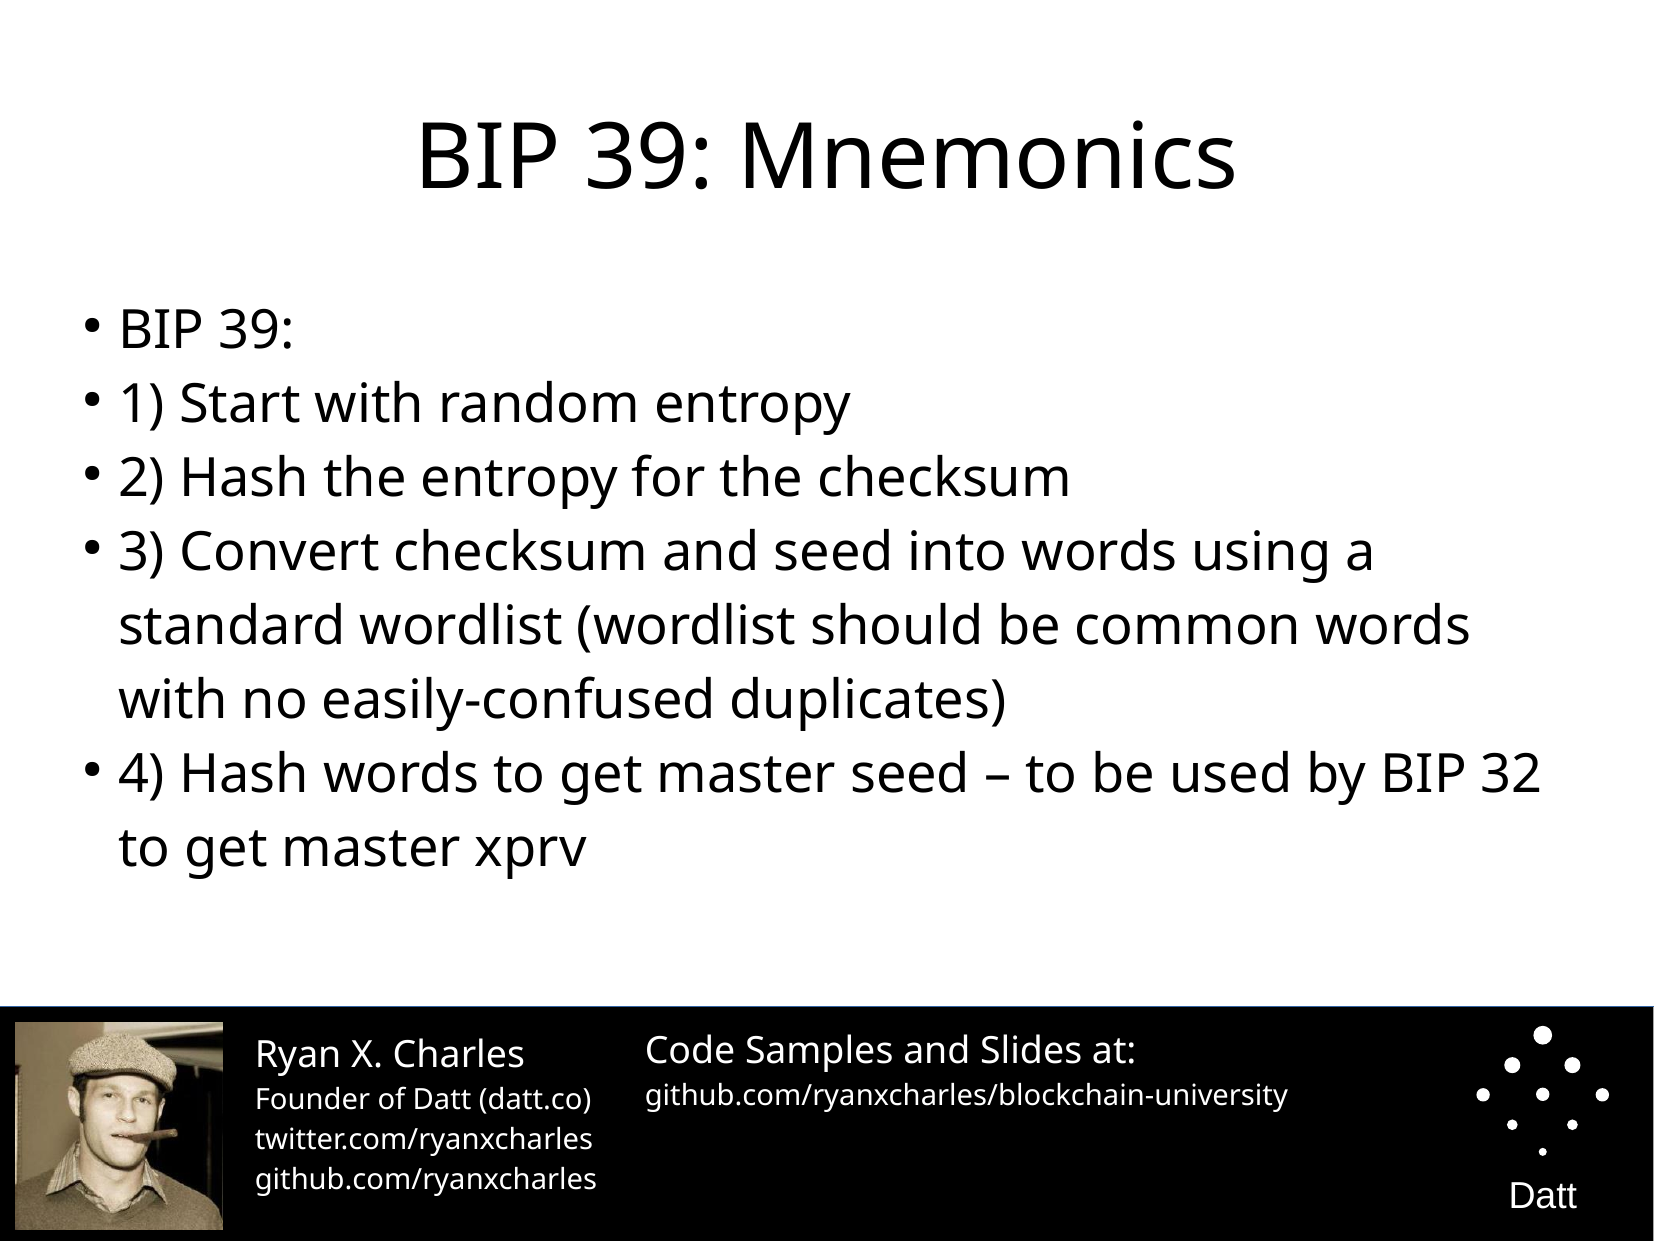

BIP 39: Mnemonics
# BIP 39:
1) Start with random entropy
2) Hash the entropy for the checksum
3) Convert checksum and seed into words using a standard wordlist (wordlist should be common words with no easily-confused duplicates)
4) Hash words to get master seed – to be used by BIP 32 to get master xprv
Code Samples and Slides at:
github.com/ryanxcharles/blockchain-university
Ryan X. Charles
Founder of Datt (datt.co)
twitter.com/ryanxcharles
github.com/ryanxcharles
Datt